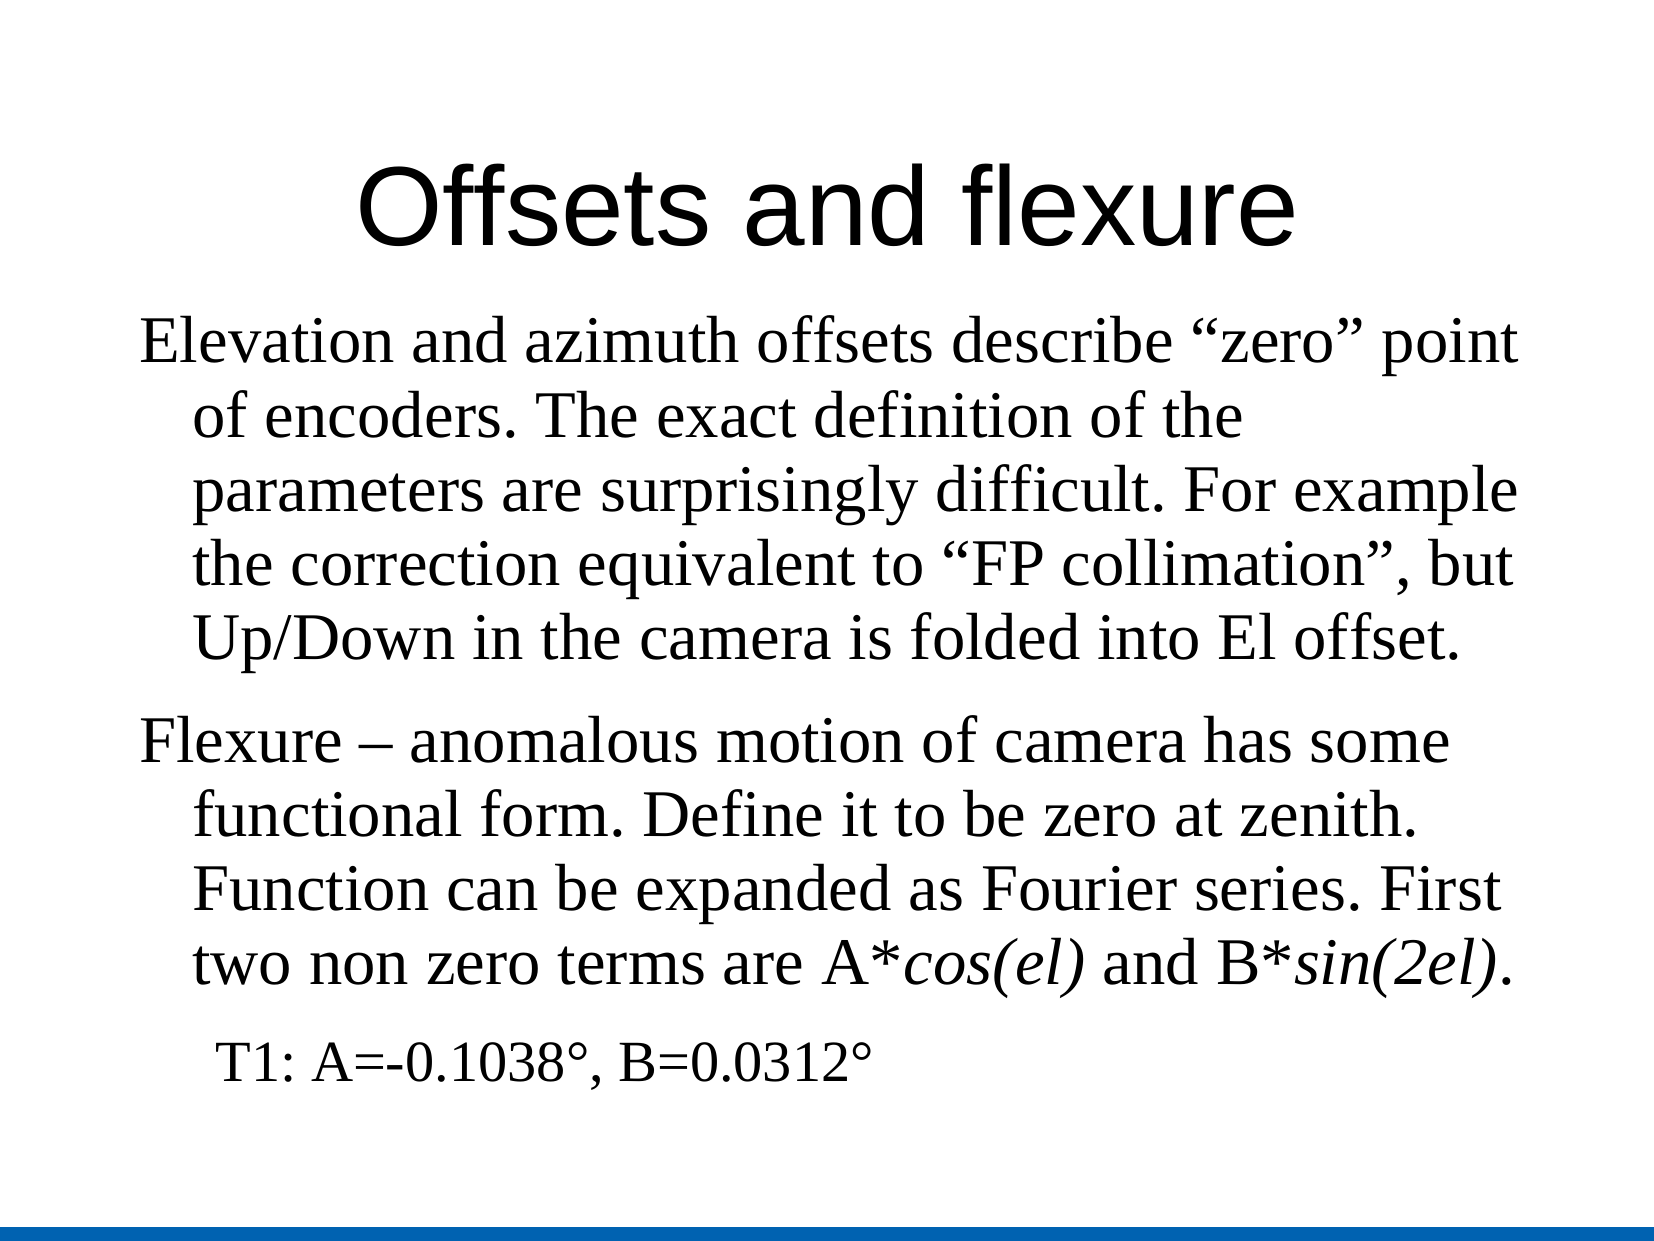

# Offsets and flexure
Elevation and azimuth offsets describe “zero” point of encoders. The exact definition of the parameters are surprisingly difficult. For example the correction equivalent to “FP collimation”, but Up/Down in the camera is folded into El offset.
Flexure – anomalous motion of camera has some functional form. Define it to be zero at zenith. Function can be expanded as Fourier series. First two non zero terms are A*cos(el) and B*sin(2el).
T1: A=-0.1038°, B=0.0312°